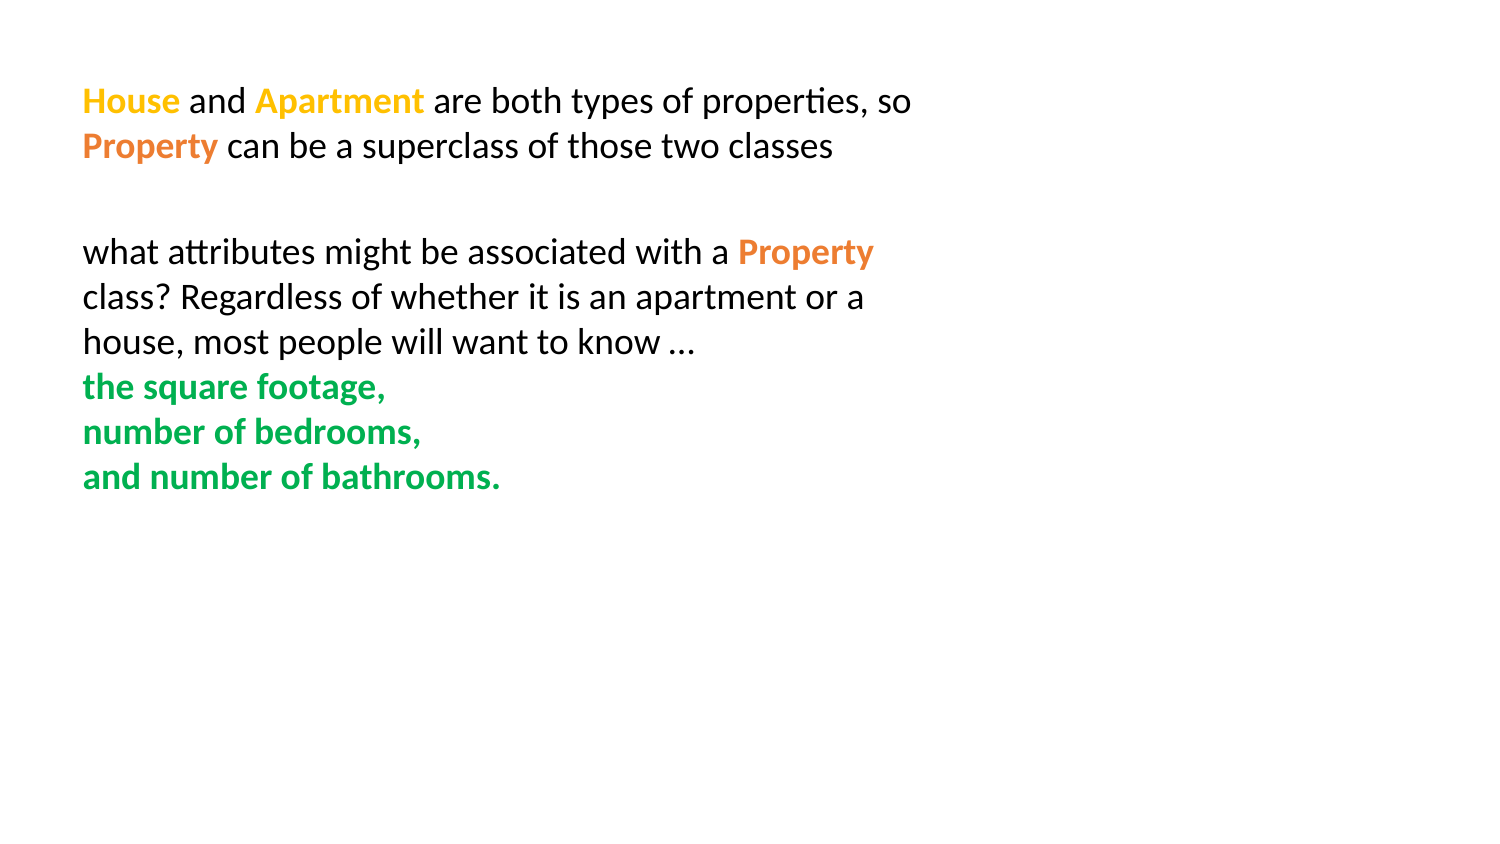

House and Apartment are both types of properties, so Property can be a superclass of those two classes
what attributes might be associated with a Property class? Regardless of whether it is an apartment or a house, most people will want to know …
the square footage,
number of bedrooms,
and number of bathrooms.